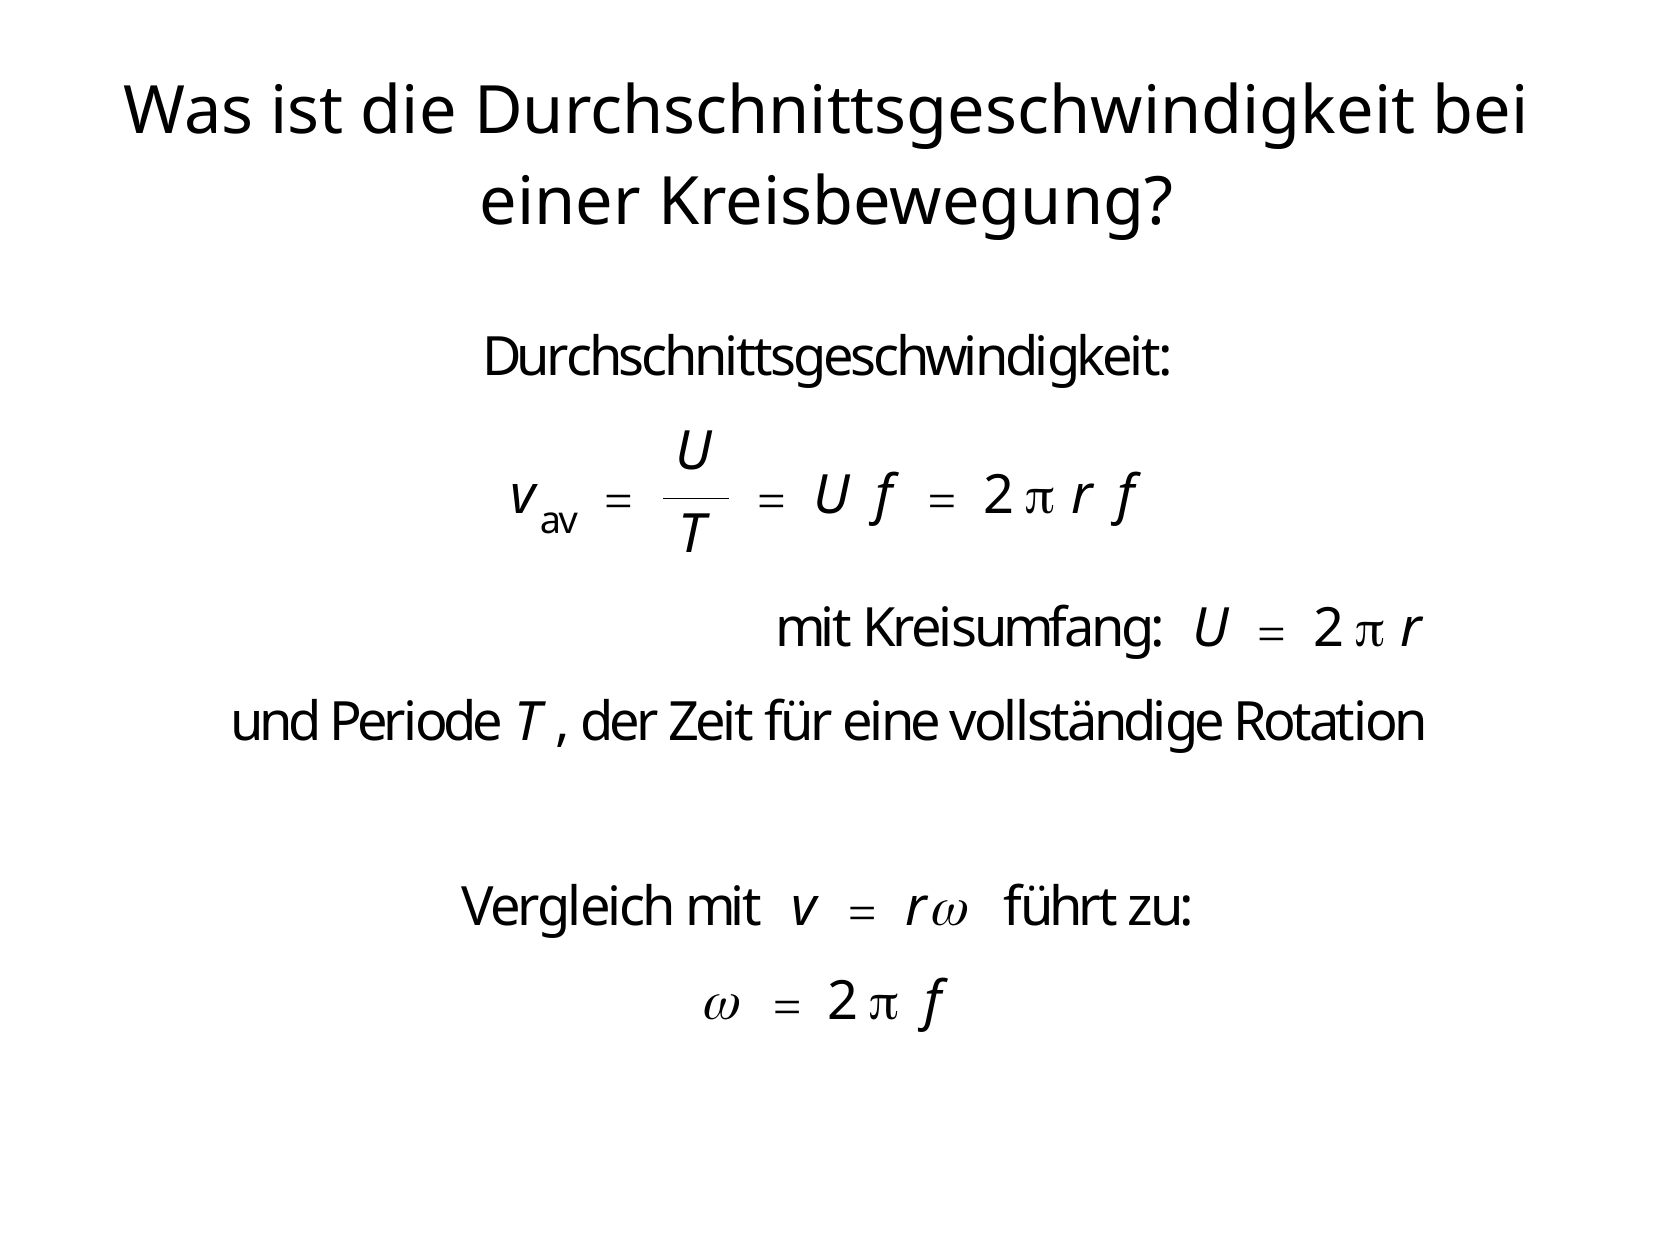

# Was ist die Durchschnittsgeschwindigkeit bei einer Kreisbewegung?